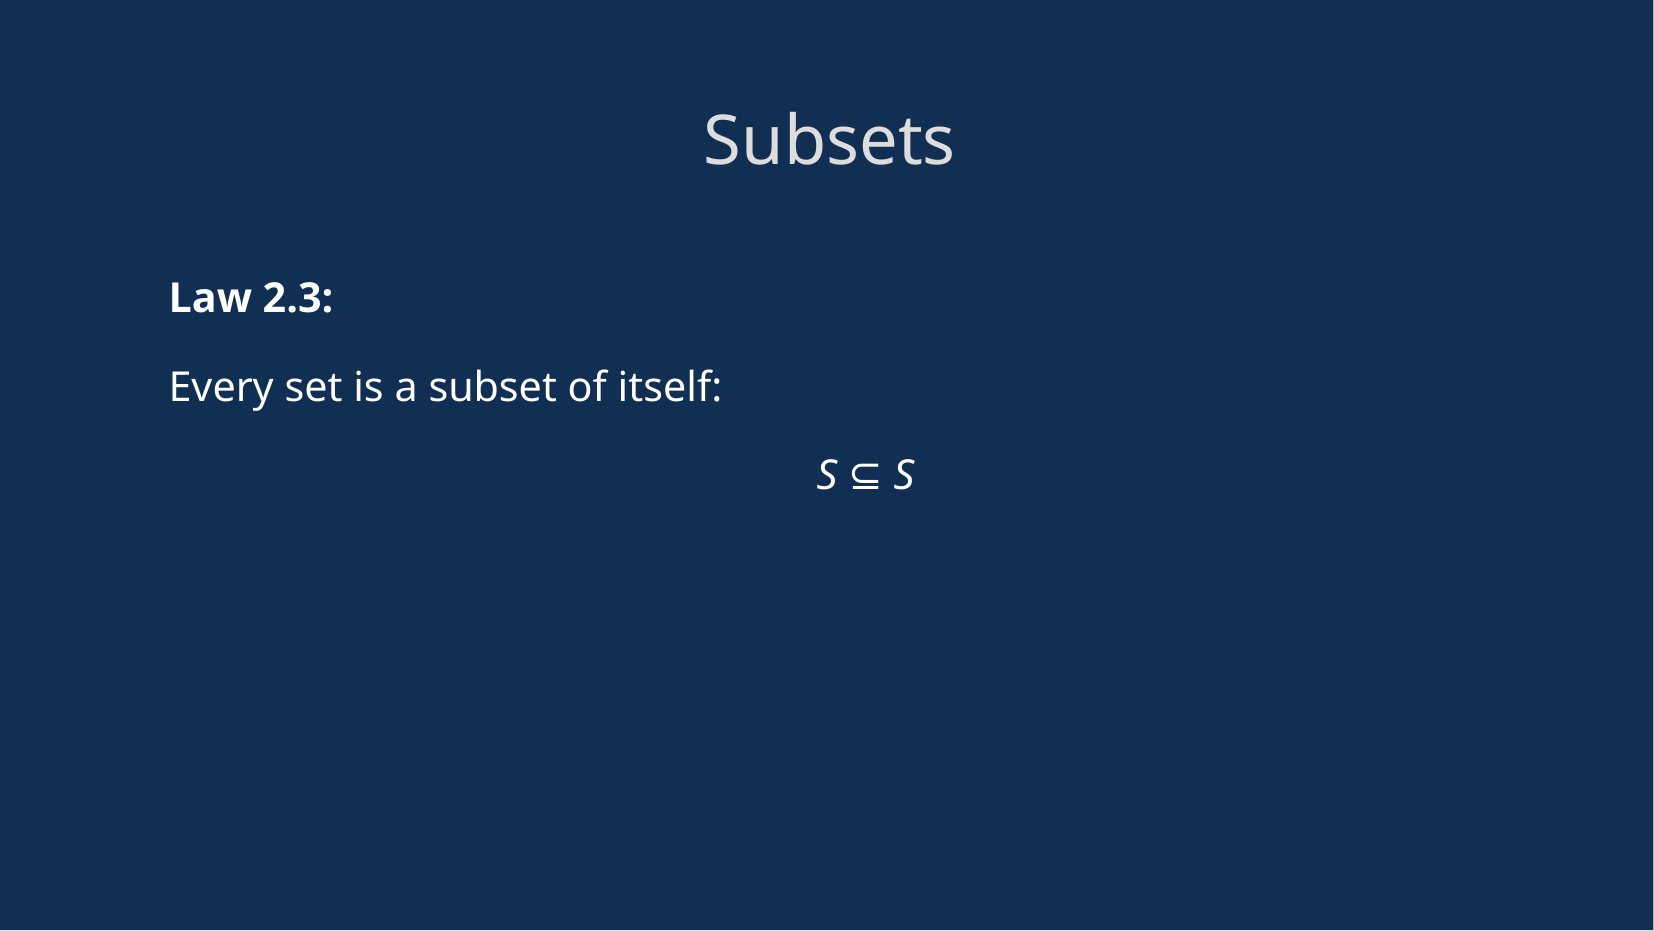

# Subsets
Law 2.3:
Every set is a subset of itself:
S ⊆ S